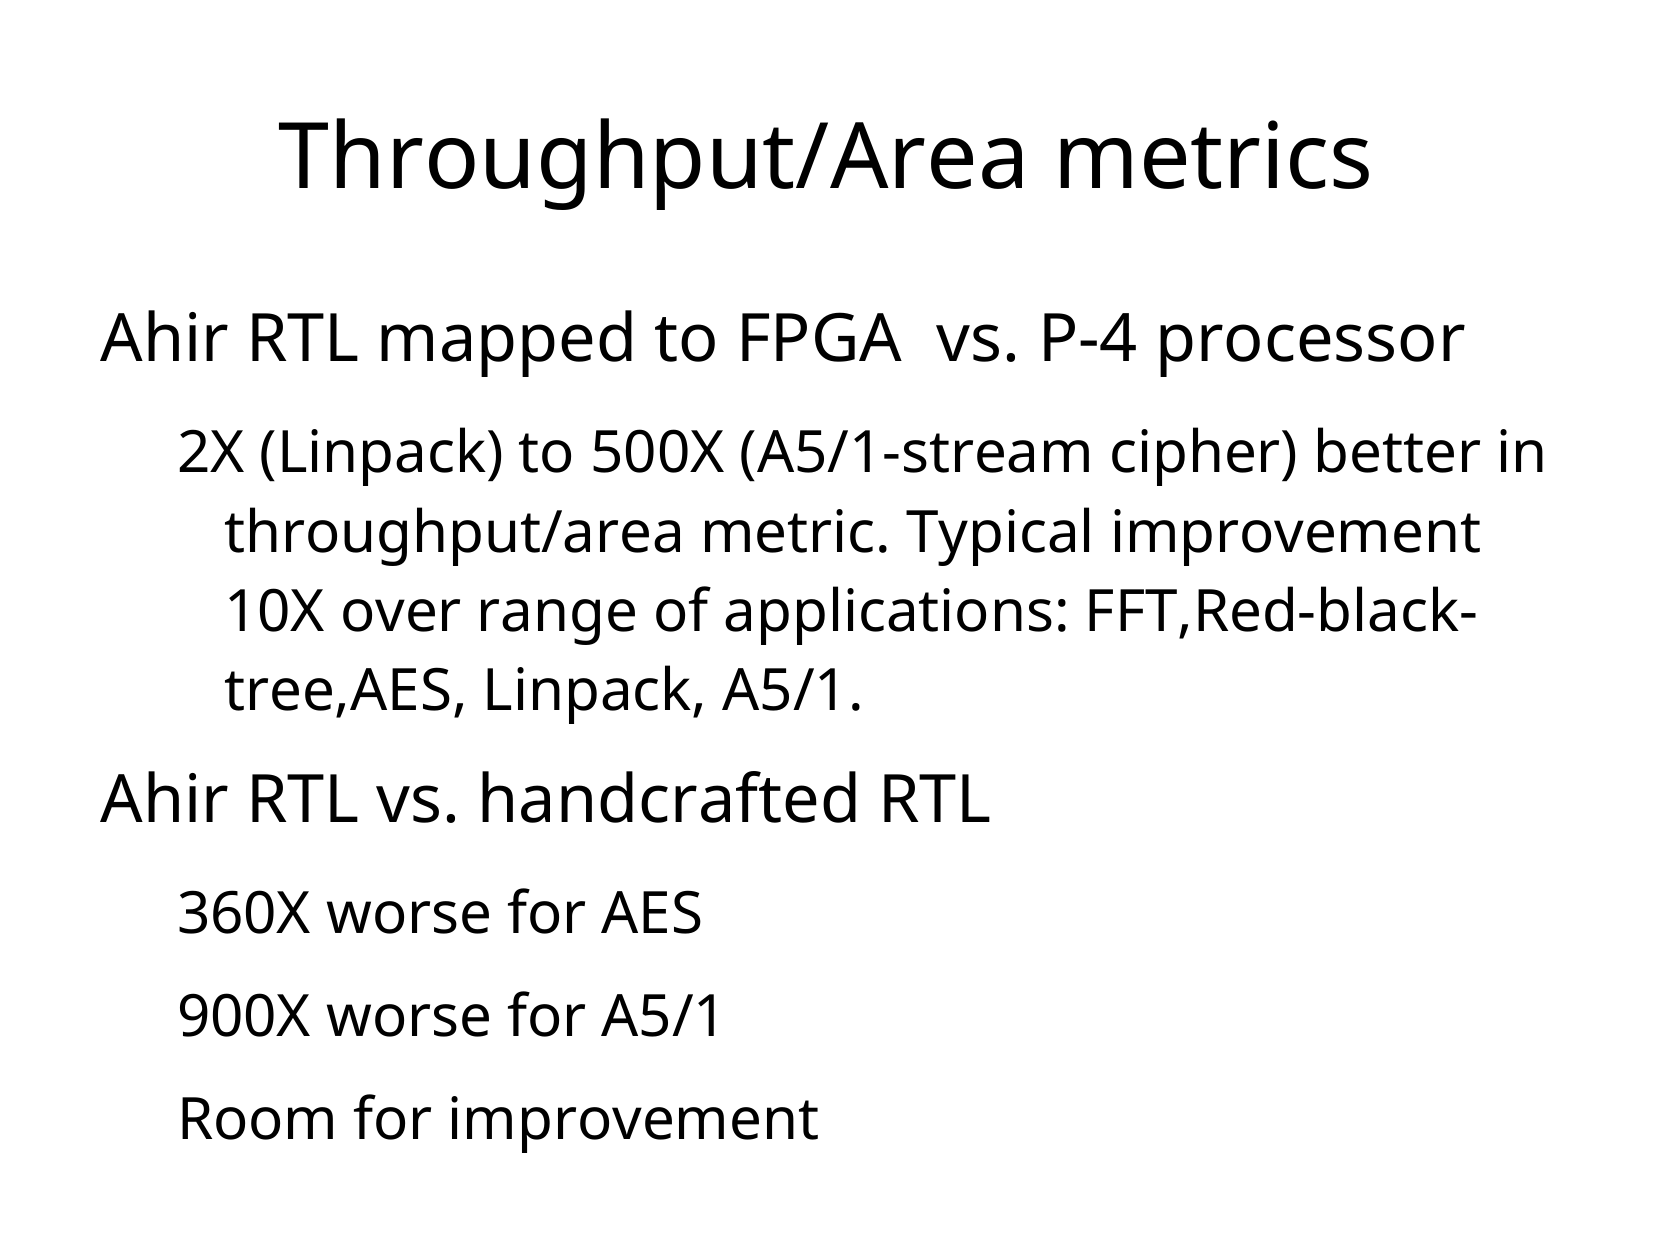

# Throughput/Area metrics
Ahir RTL mapped to FPGA vs. P-4 processor
2X (Linpack) to 500X (A5/1-stream cipher) better in throughput/area metric. Typical improvement 10X over range of applications: FFT,Red-black-tree,AES, Linpack, A5/1.
Ahir RTL vs. handcrafted RTL
360X worse for AES
900X worse for A5/1
Room for improvement